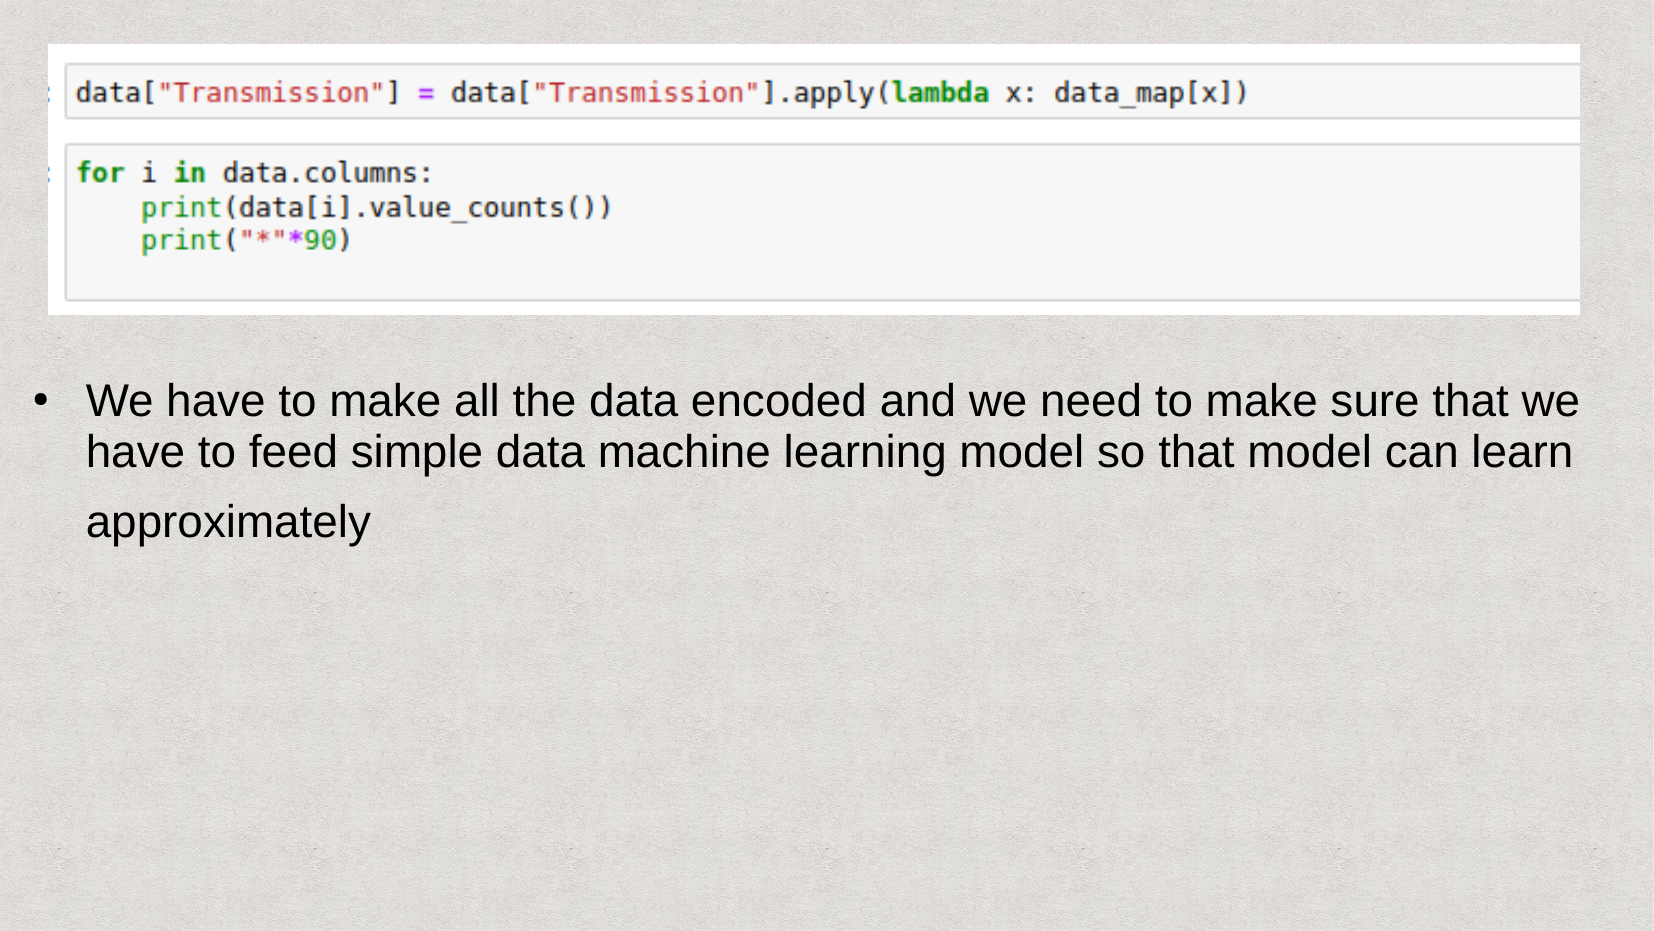

# We have to make all the data encoded and we need to make sure that we have to feed simple data machine learning model so that model can learn approximately